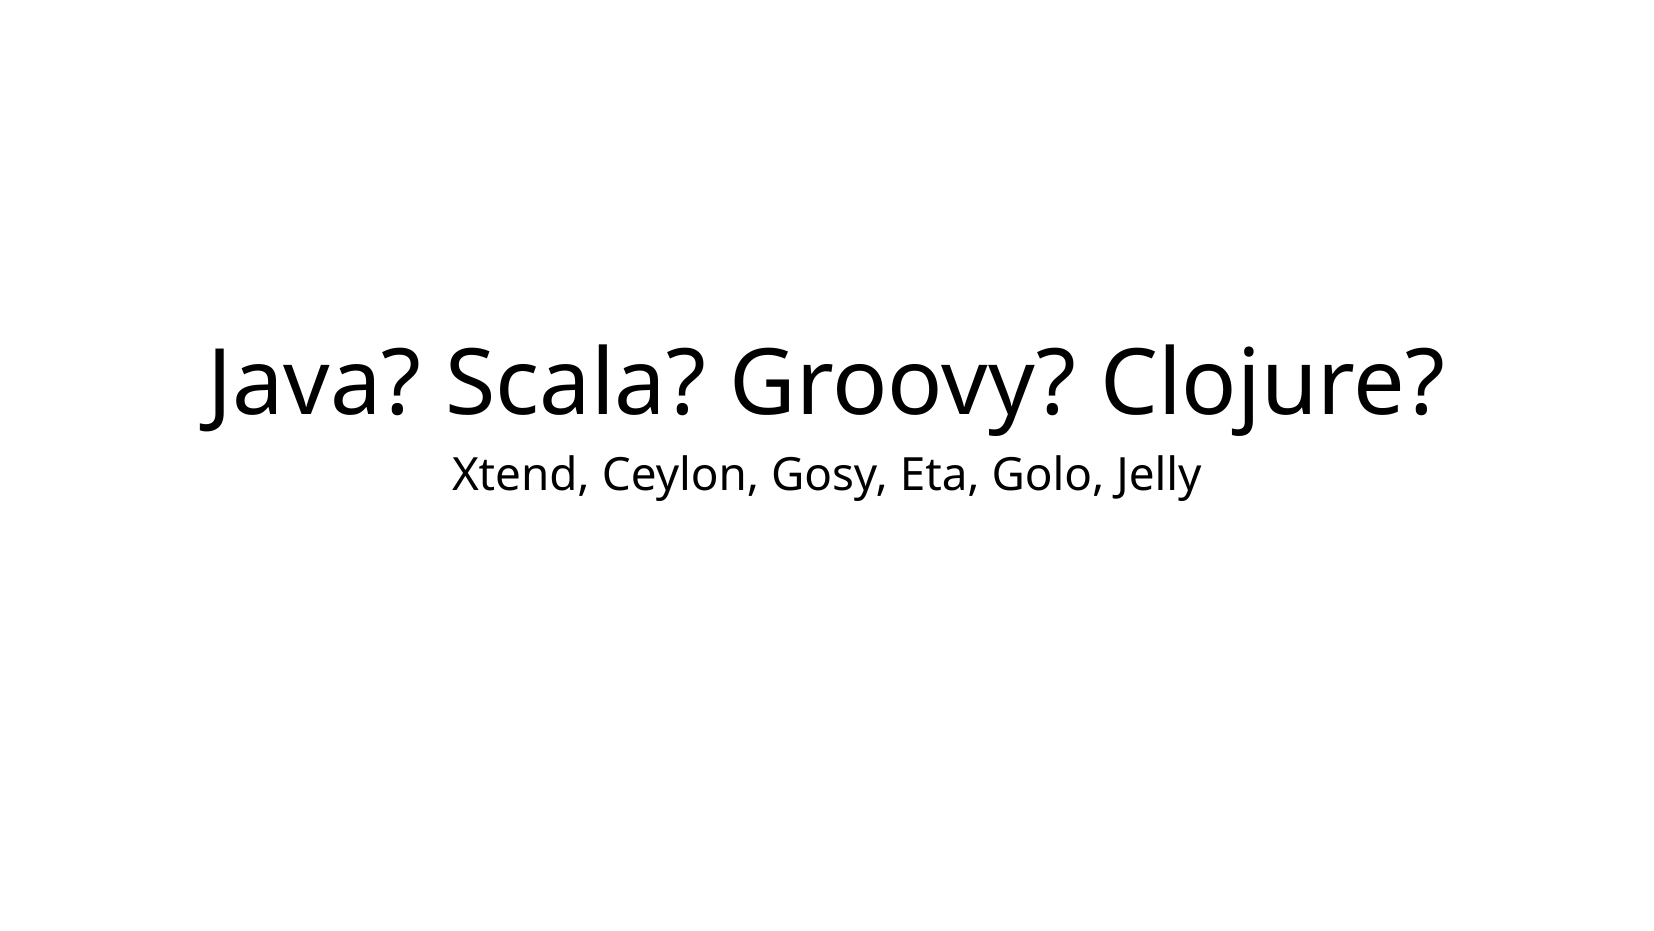

# Java? Scala? Groovy? Clojure? Xtend, Ceylon, Gosy, Eta, Golo, Jelly